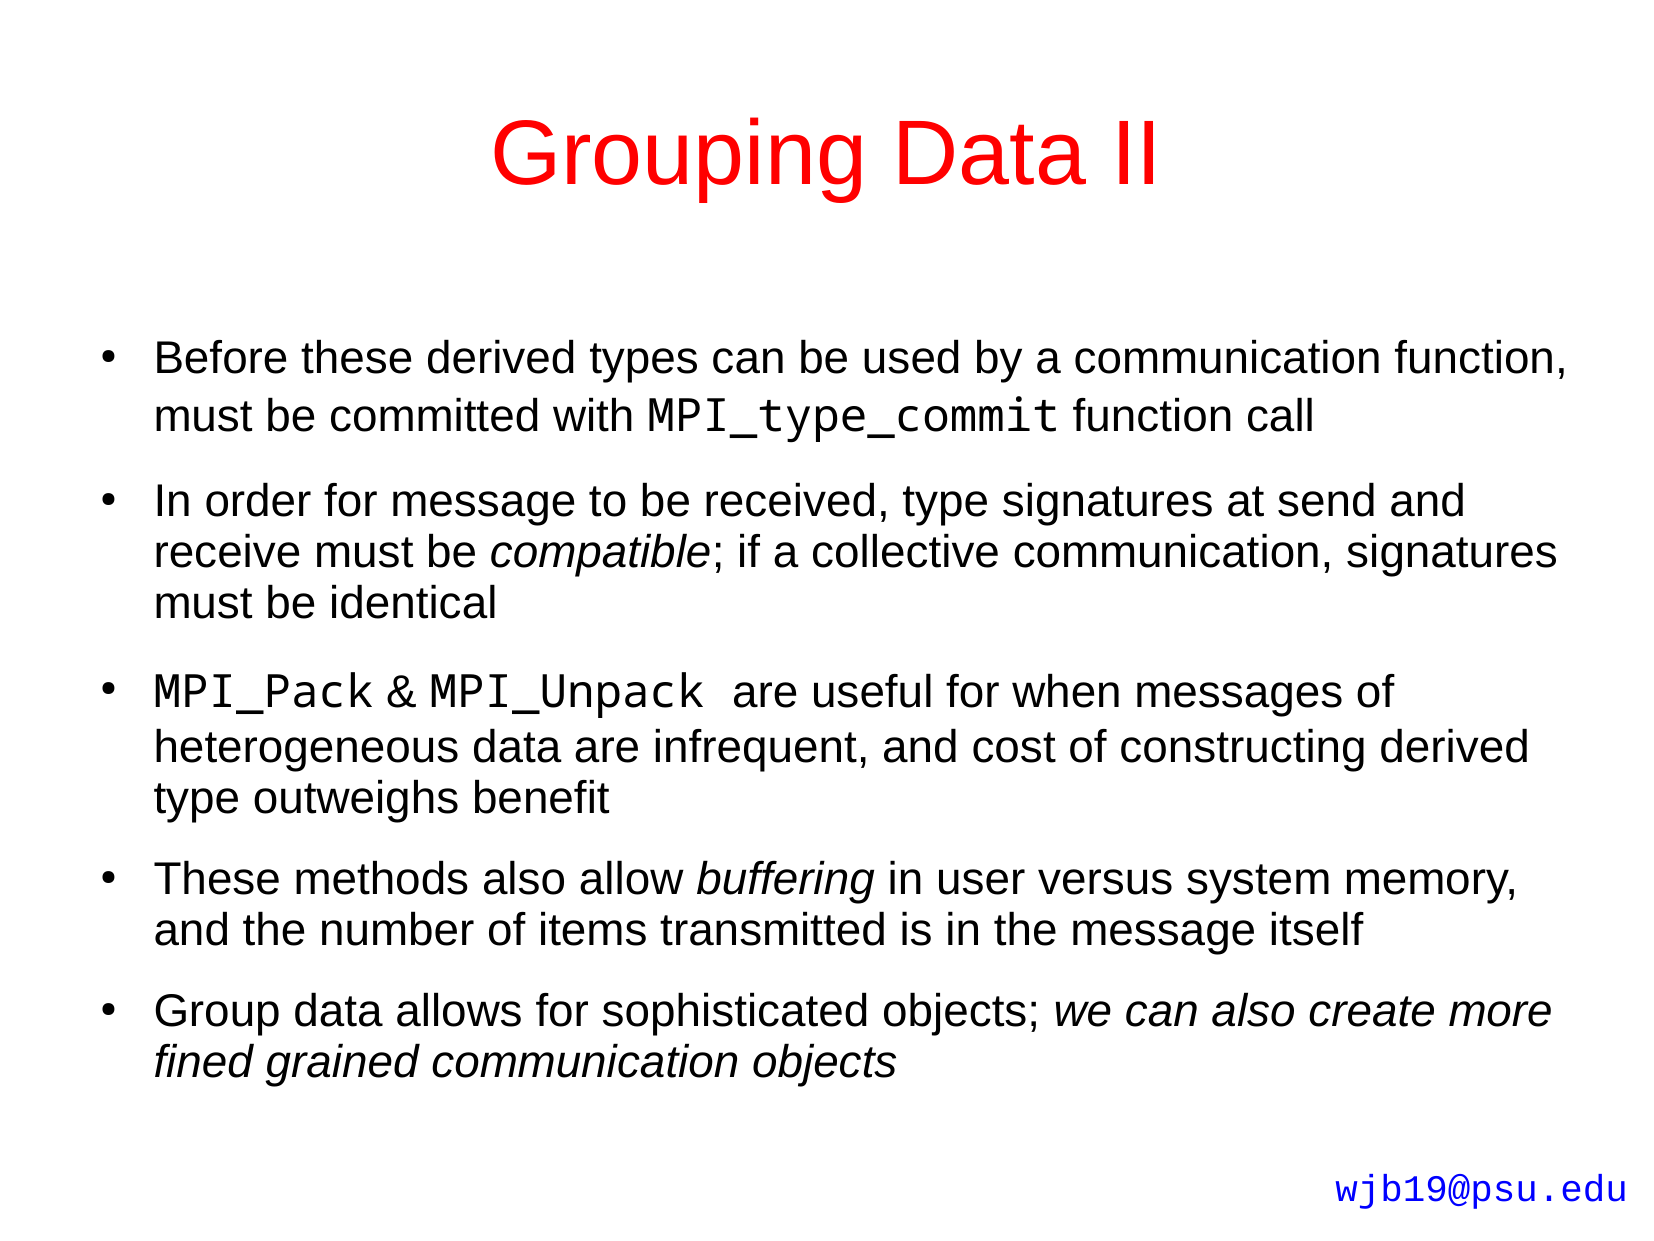

# Grouping Data II
Before these derived types can be used by a communication function, must be committed with MPI_type_commit function call
In order for message to be received, type signatures at send and receive must be compatible; if a collective communication, signatures must be identical
MPI_Pack & MPI_Unpack are useful for when messages of heterogeneous data are infrequent, and cost of constructing derived type outweighs benefit
These methods also allow buffering in user versus system memory, and the number of items transmitted is in the message itself
Group data allows for sophisticated objects; we can also create more fined grained communication objects
wjb19@psu.edu